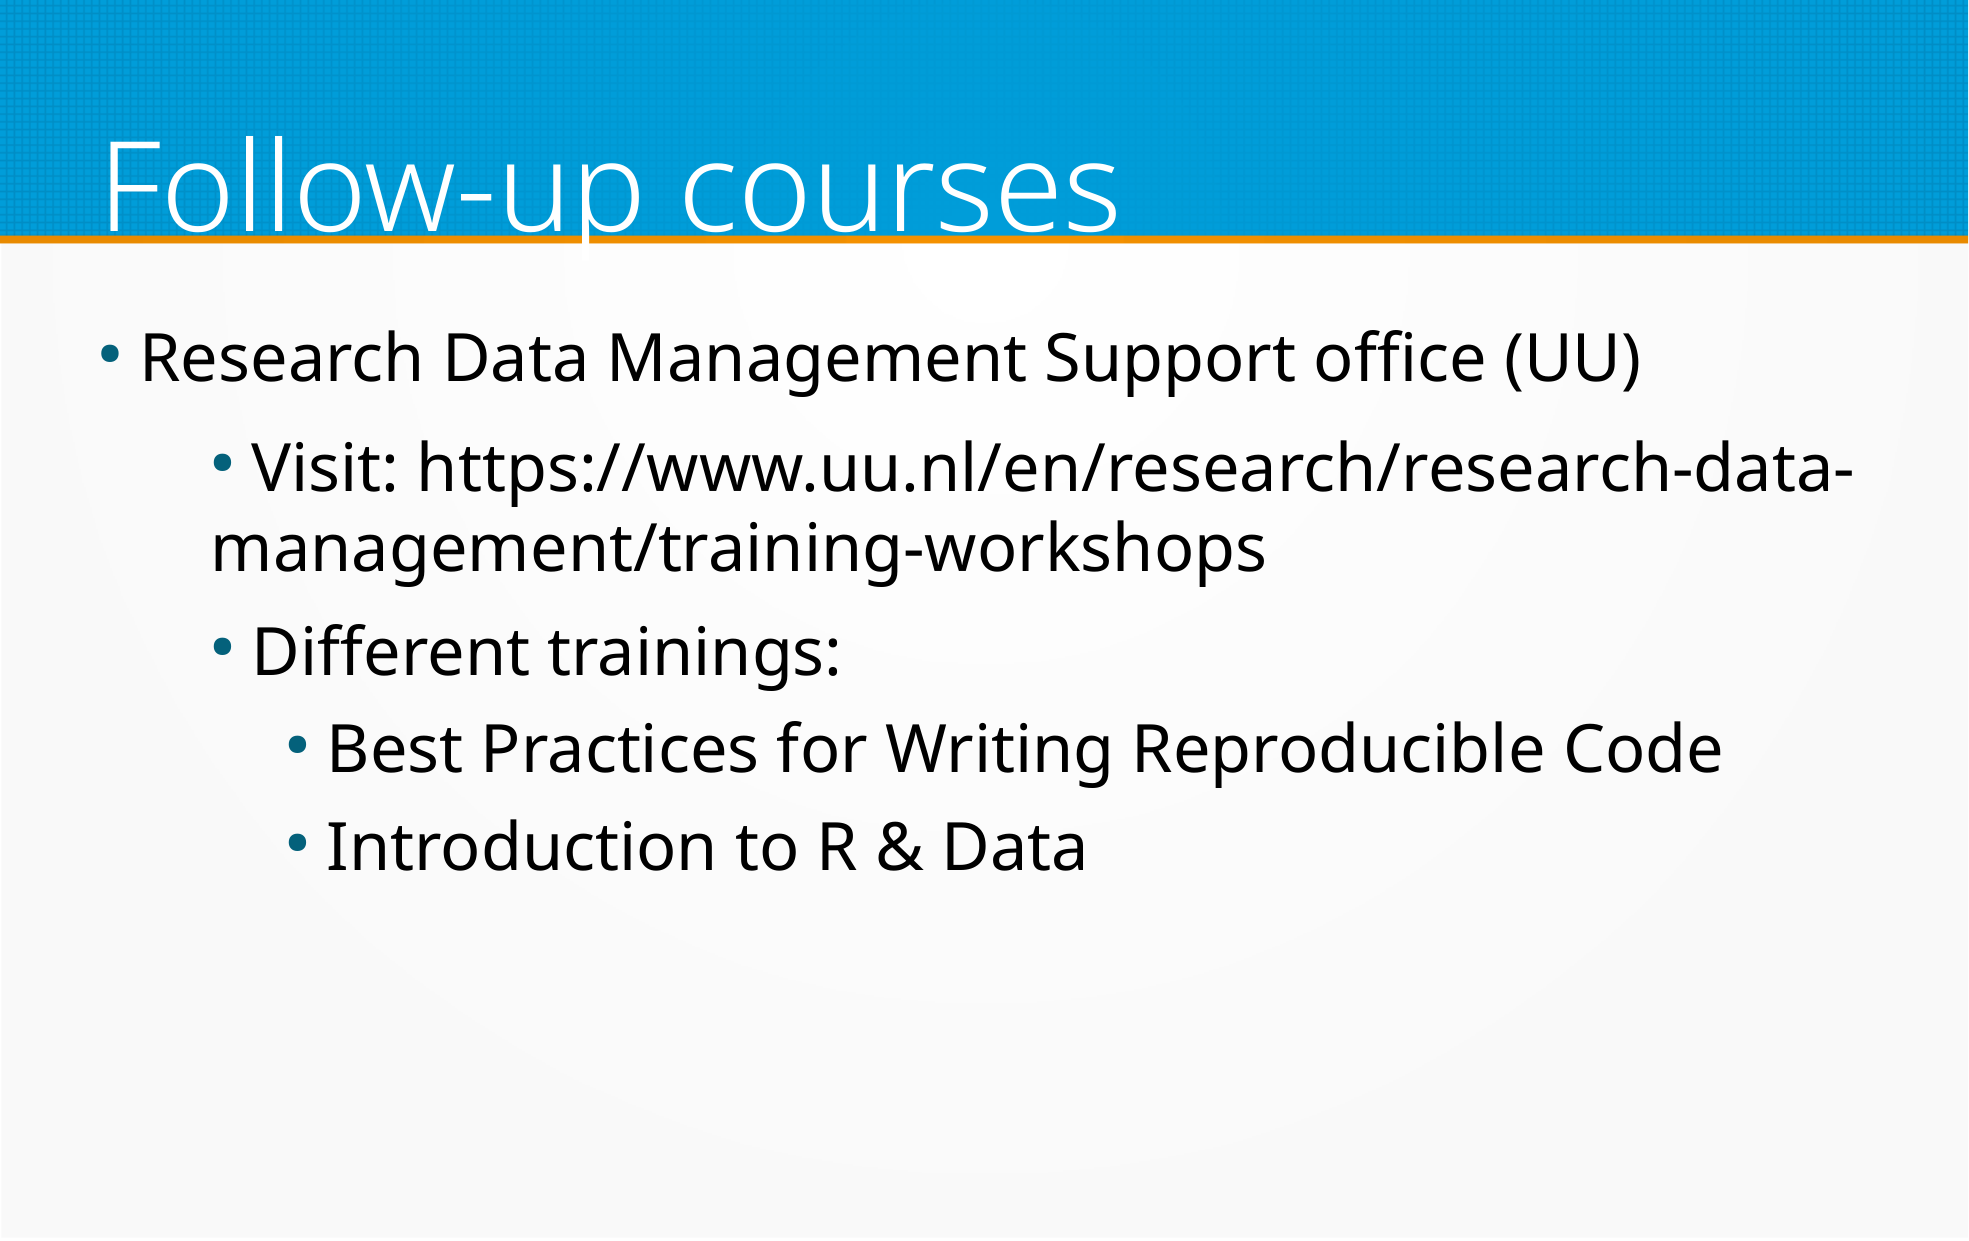

# Follow-up courses
 Research Data Management Support office (UU)
 Visit: https://www.uu.nl/en/research/research-data-management/training-workshops
 Different trainings:
 Best Practices for Writing Reproducible Code
 Introduction to R & Data